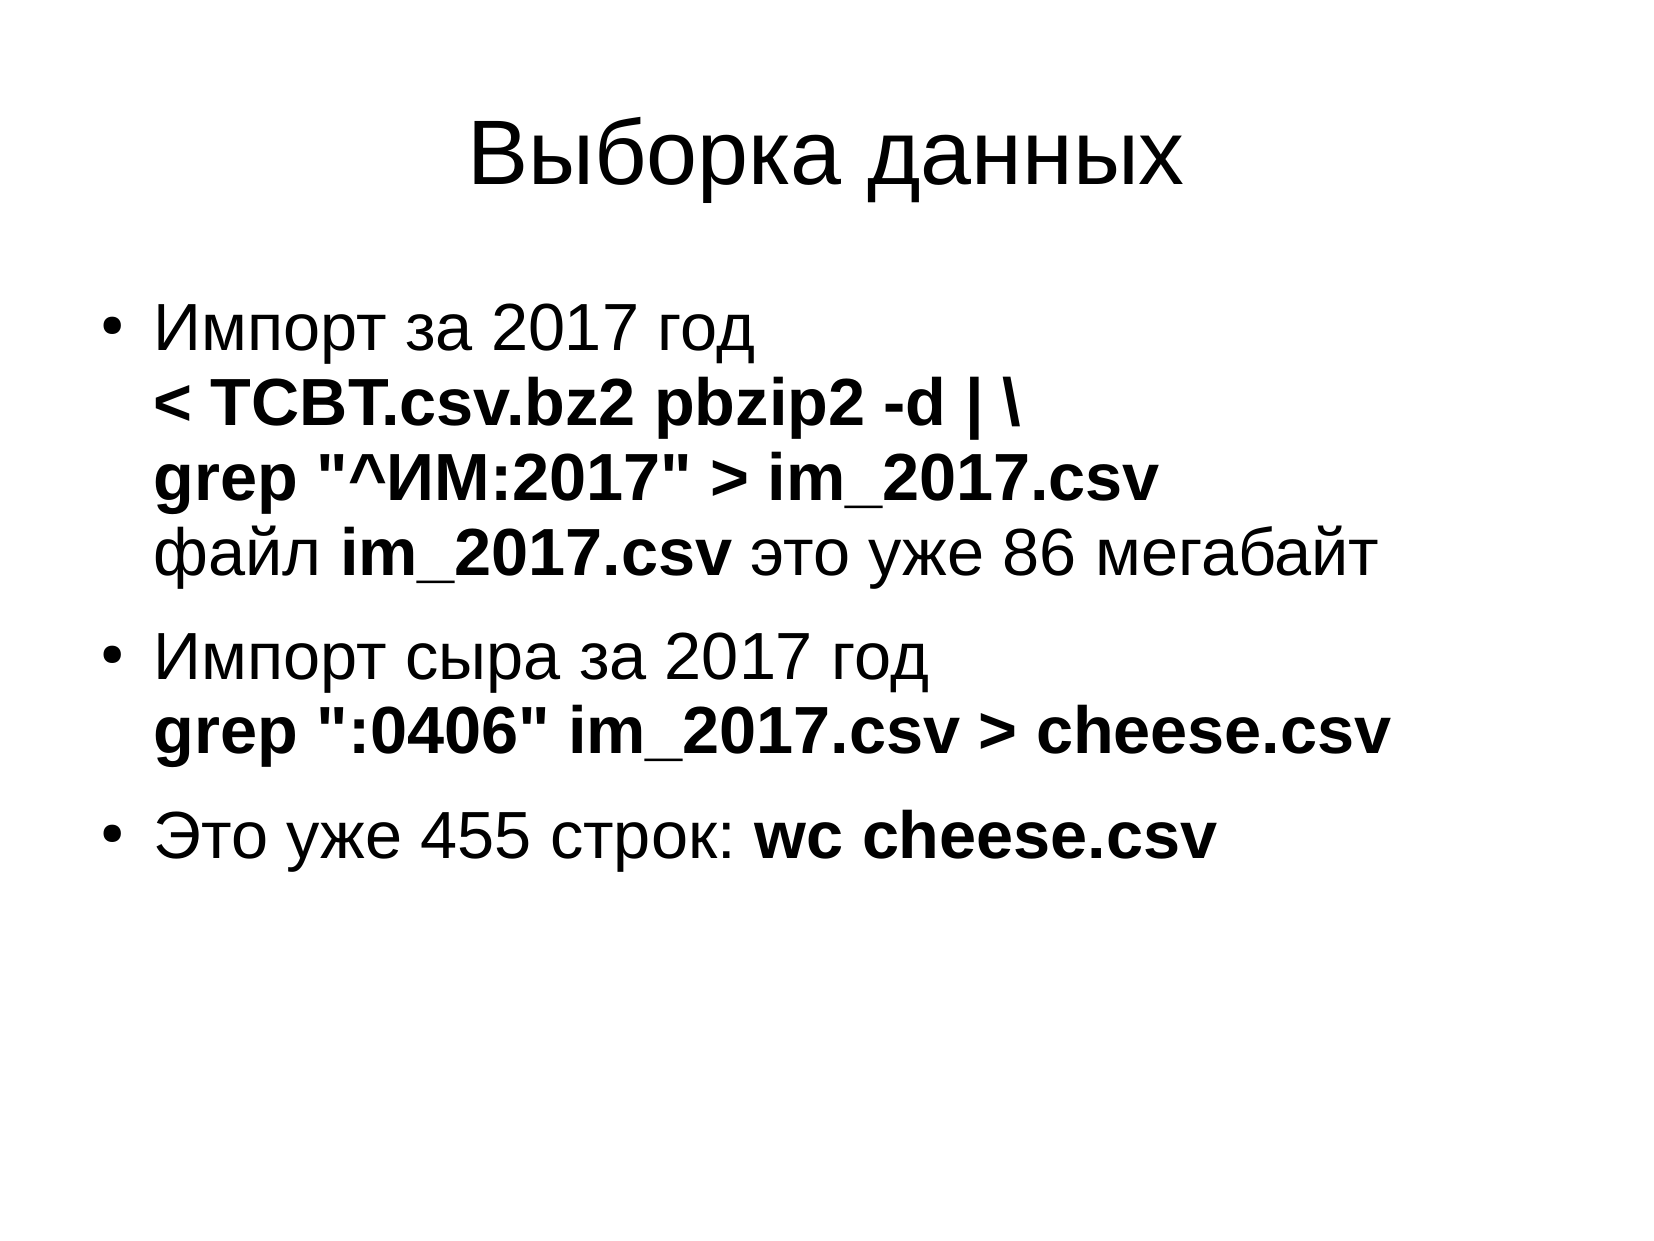

# Выборка данных
Импорт за 2017 год
< TCBT.csv.bz2 pbzip2 -d | \
grep "^ИМ:2017" > im_2017.csv
файл im_2017.csv это уже 86 мегабайт
Импорт сыра за 2017 год
grep ":0406" im_2017.csv > cheese.csv
Это уже 455 строк: wc cheese.csv